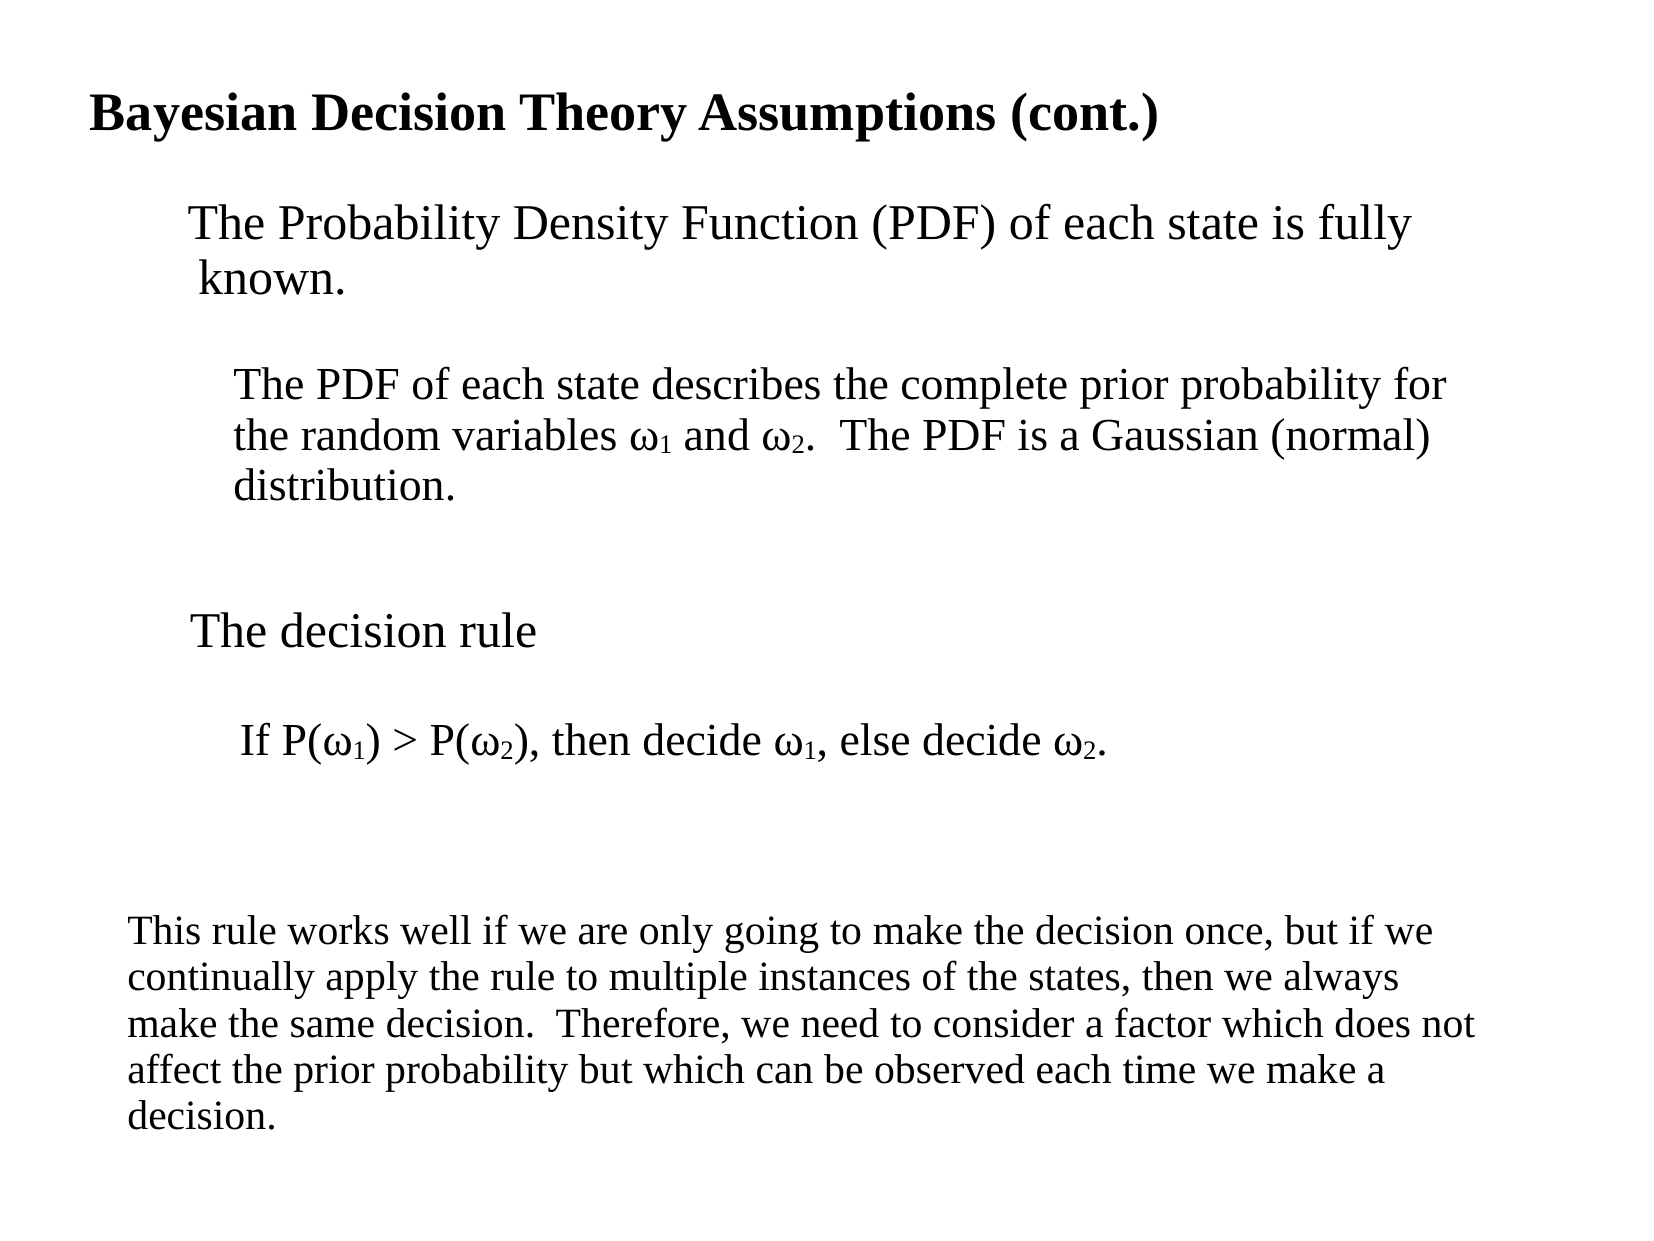

Bayesian Decision Theory Assumptions (cont.)
 The Probability Density Function (PDF) of each state is fully known.
The PDF of each state describes the complete prior probability for
the random variables ω1 and ω2. The PDF is a Gaussian (normal)
distribution.
 The decision rule
If P(ω1) > P(ω2), then decide ω1, else decide ω2.
This rule works well if we are only going to make the decision once, but if we
continually apply the rule to multiple instances of the states, then we always
make the same decision. Therefore, we need to consider a factor which does not
affect the prior probability but which can be observed each time we make a
decision.